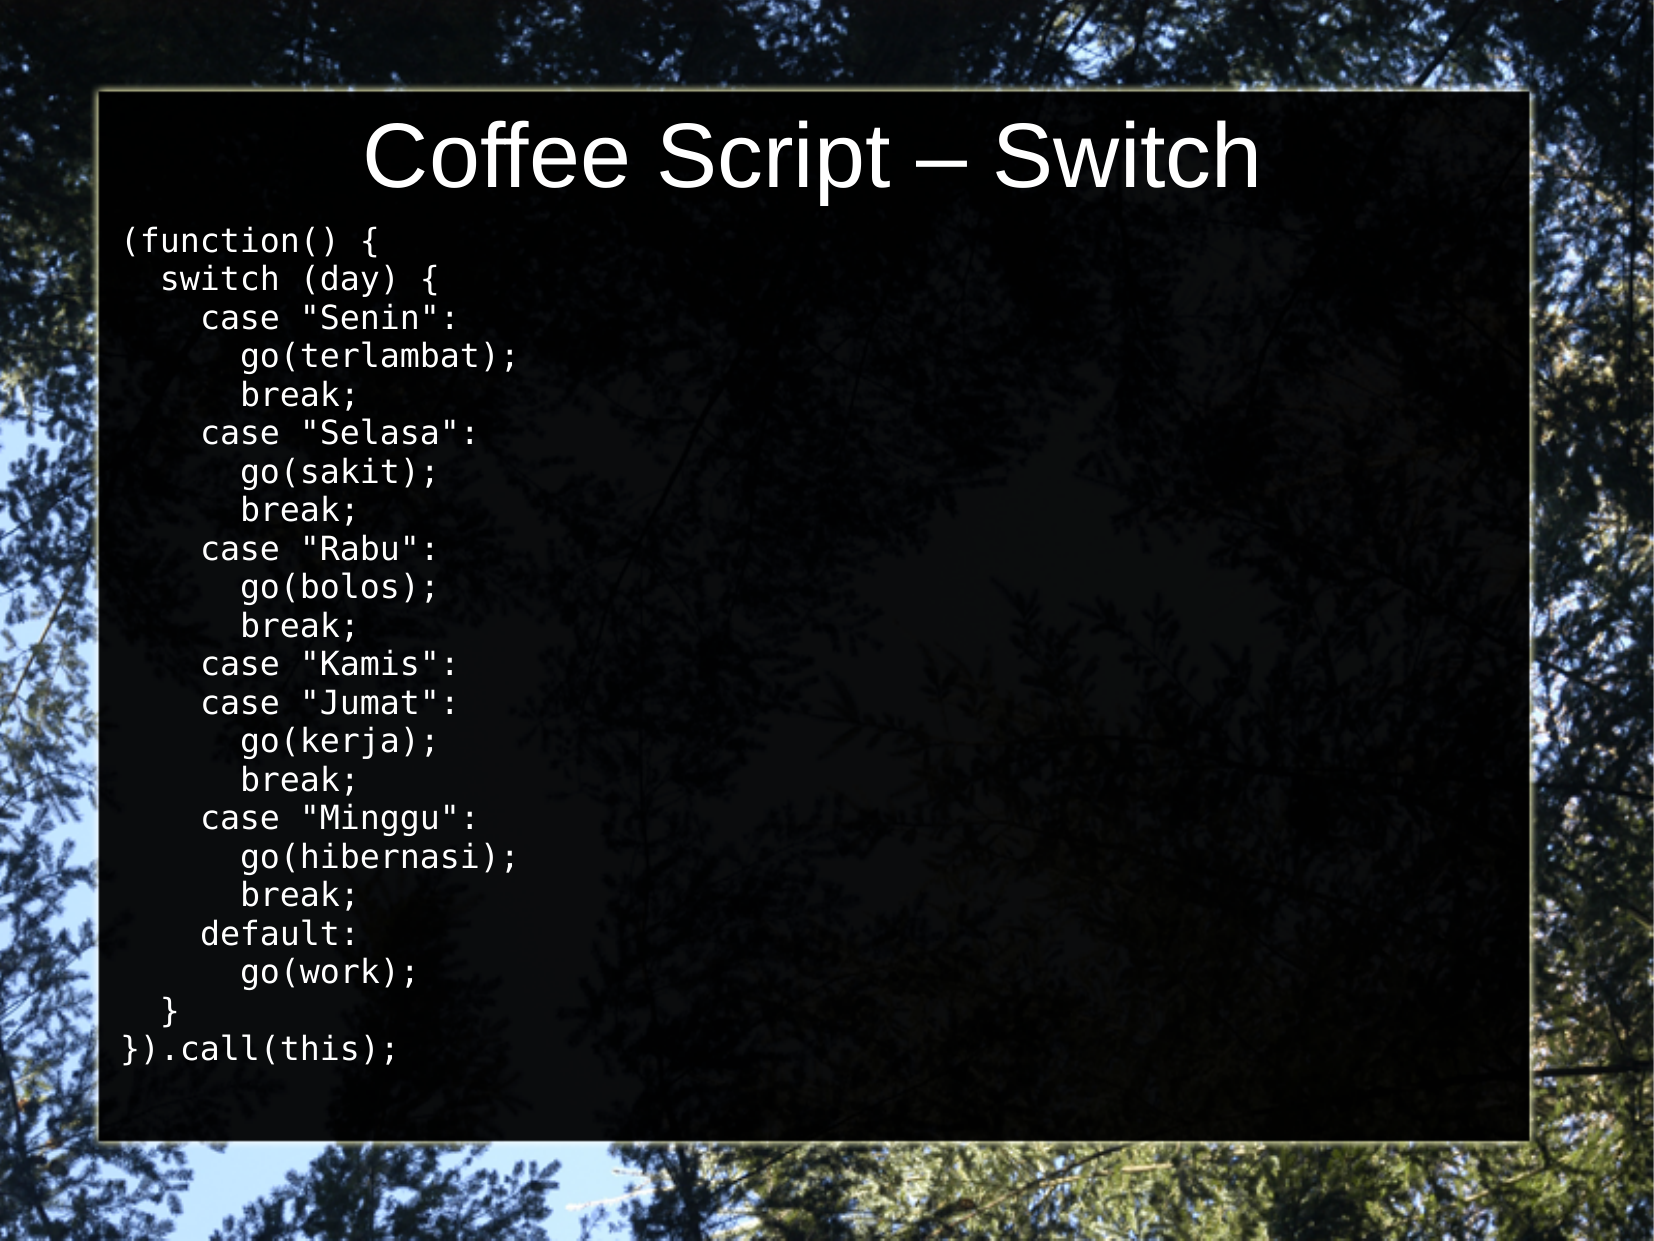

# Coffee Script – Switch
(function() {
 switch (day) {
 case "Senin":
 go(terlambat);
 break;
 case "Selasa":
 go(sakit);
 break;
 case "Rabu":
 go(bolos);
 break;
 case "Kamis":
 case "Jumat":
 go(kerja);
 break;
 case "Minggu":
 go(hibernasi);
 break;
 default:
 go(work);
 }
}).call(this);